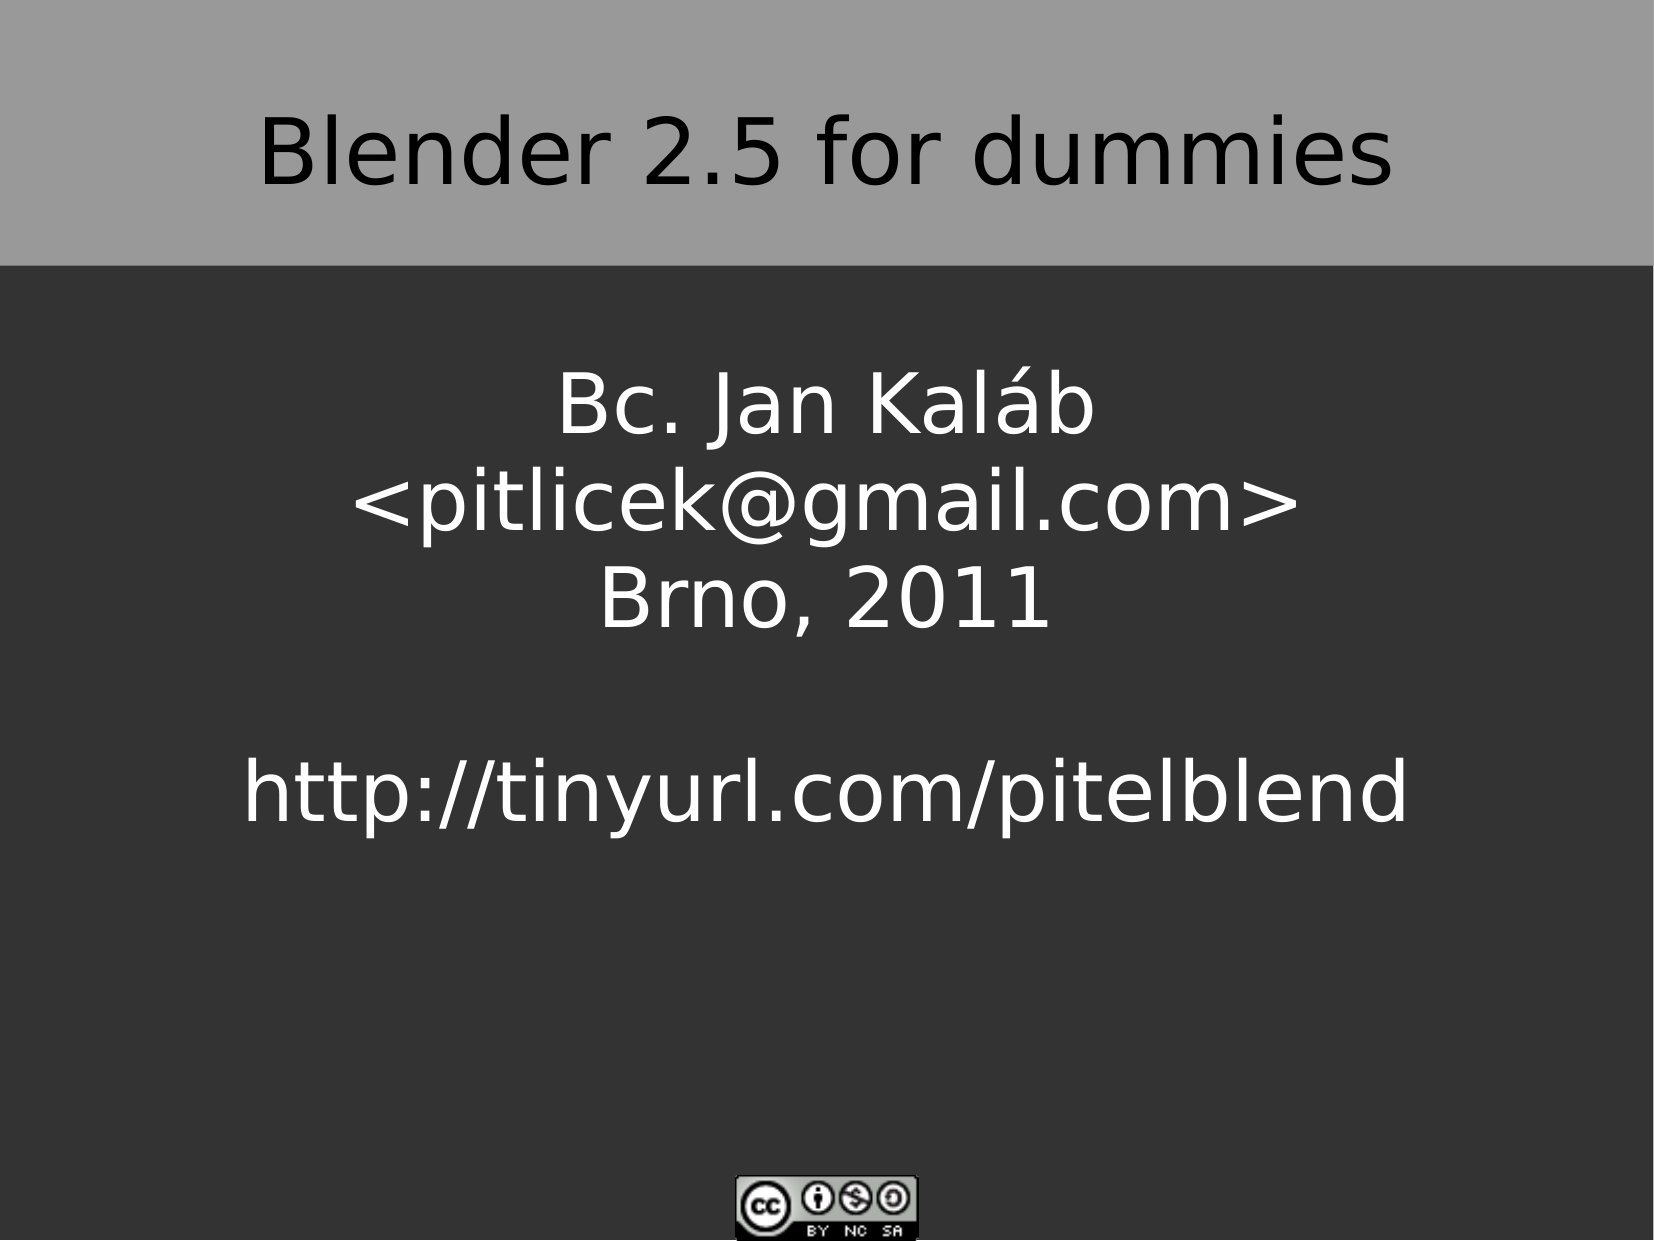

# Blender 2.5 for dummies
Bc. Jan Kaláb
<pitlicek@gmail.com>
Brno, 2011
http://tinyurl.com/pitelblend